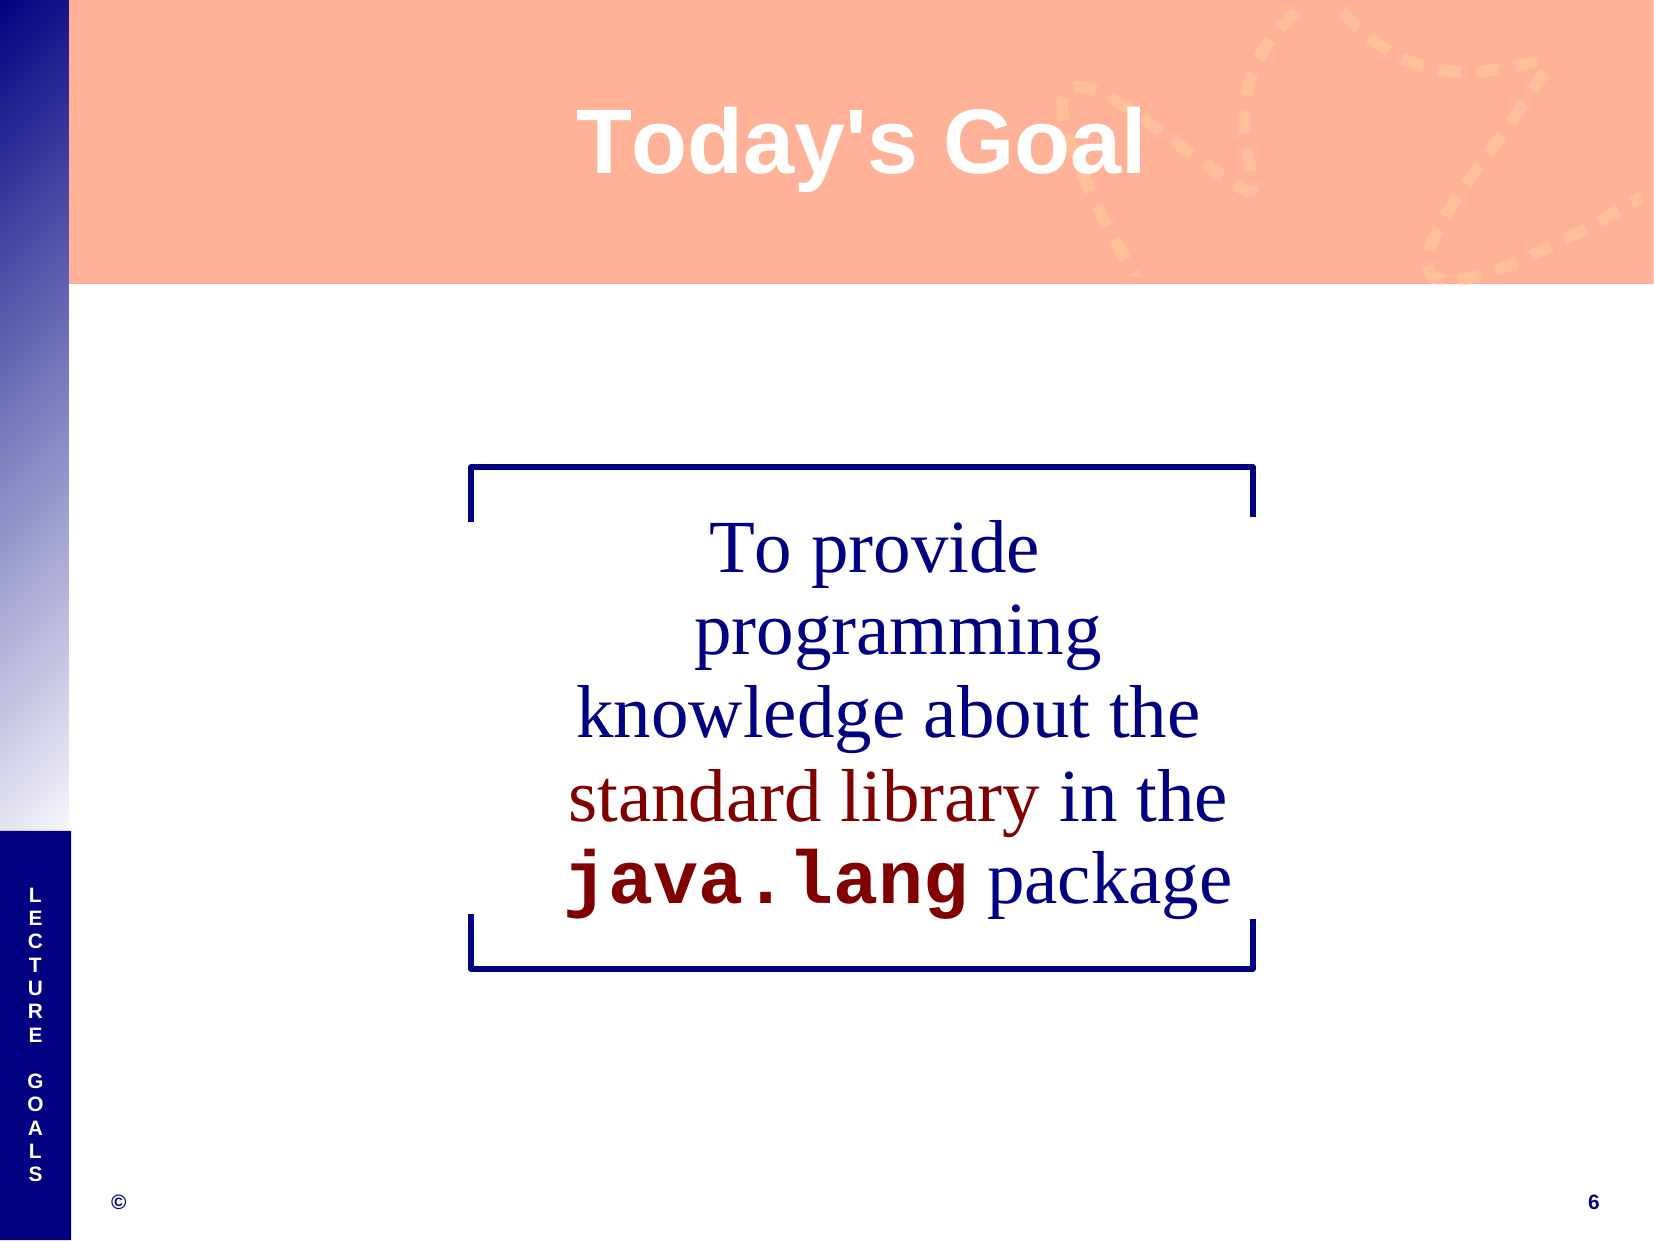

# Today's Goal
To provide programming
knowledge about the
standard library in the java.lang package
L
E
C
T
U
R
E
G
O
A
L
S